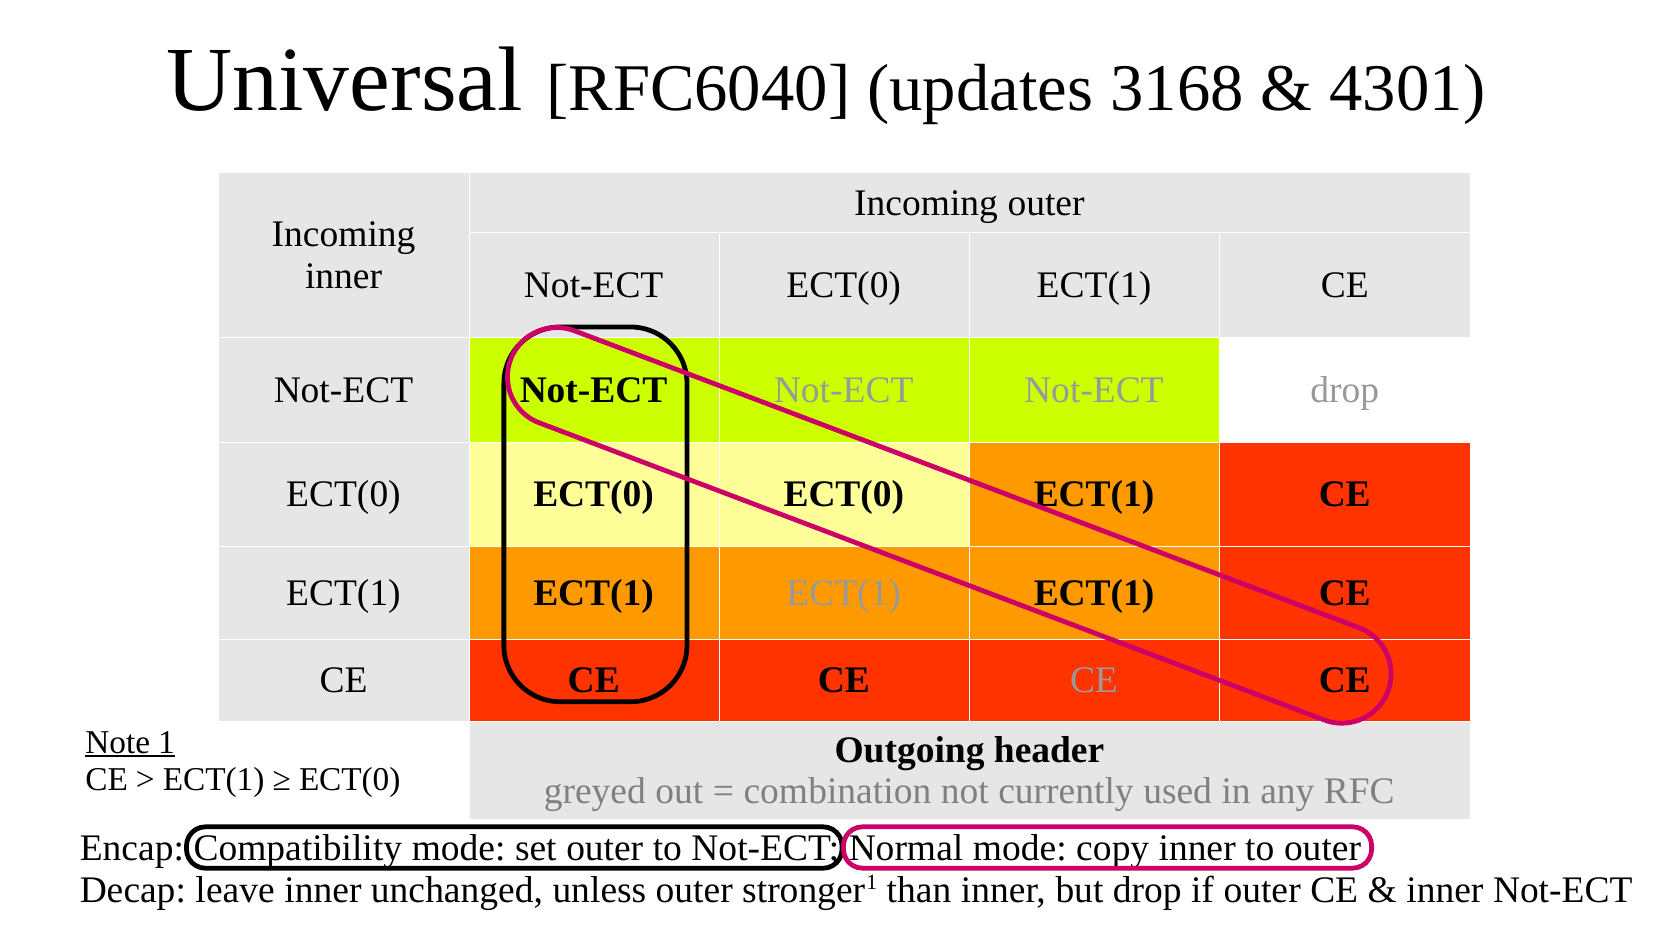

# Universal [RFC6040] (updates 3168 & 4301)
| Incoming inner | Incoming outer | | | |
| --- | --- | --- | --- | --- |
| | Not-ECT | ECT(0) | ECT(1) | CE |
| Not-ECT | Not-ECT | Not-ECT | Not-ECT | drop |
| ECT(0) | ECT(0) | ECT(0) | ECT(1) | CE |
| ECT(1) | ECT(1) | ECT(1) | ECT(1) | CE |
| CE | CE | CE | CE | CE |
| | Outgoing header greyed out = combination not currently used in any RFC | | | |
Note 1
CE > ECT(1) ≥ ECT(0)
Encap: Compatibility mode: set outer to Not-ECT; Normal mode: copy inner to outer
Decap: leave inner unchanged, unless outer stronger1 than inner, but drop if outer CE & inner Not-ECT